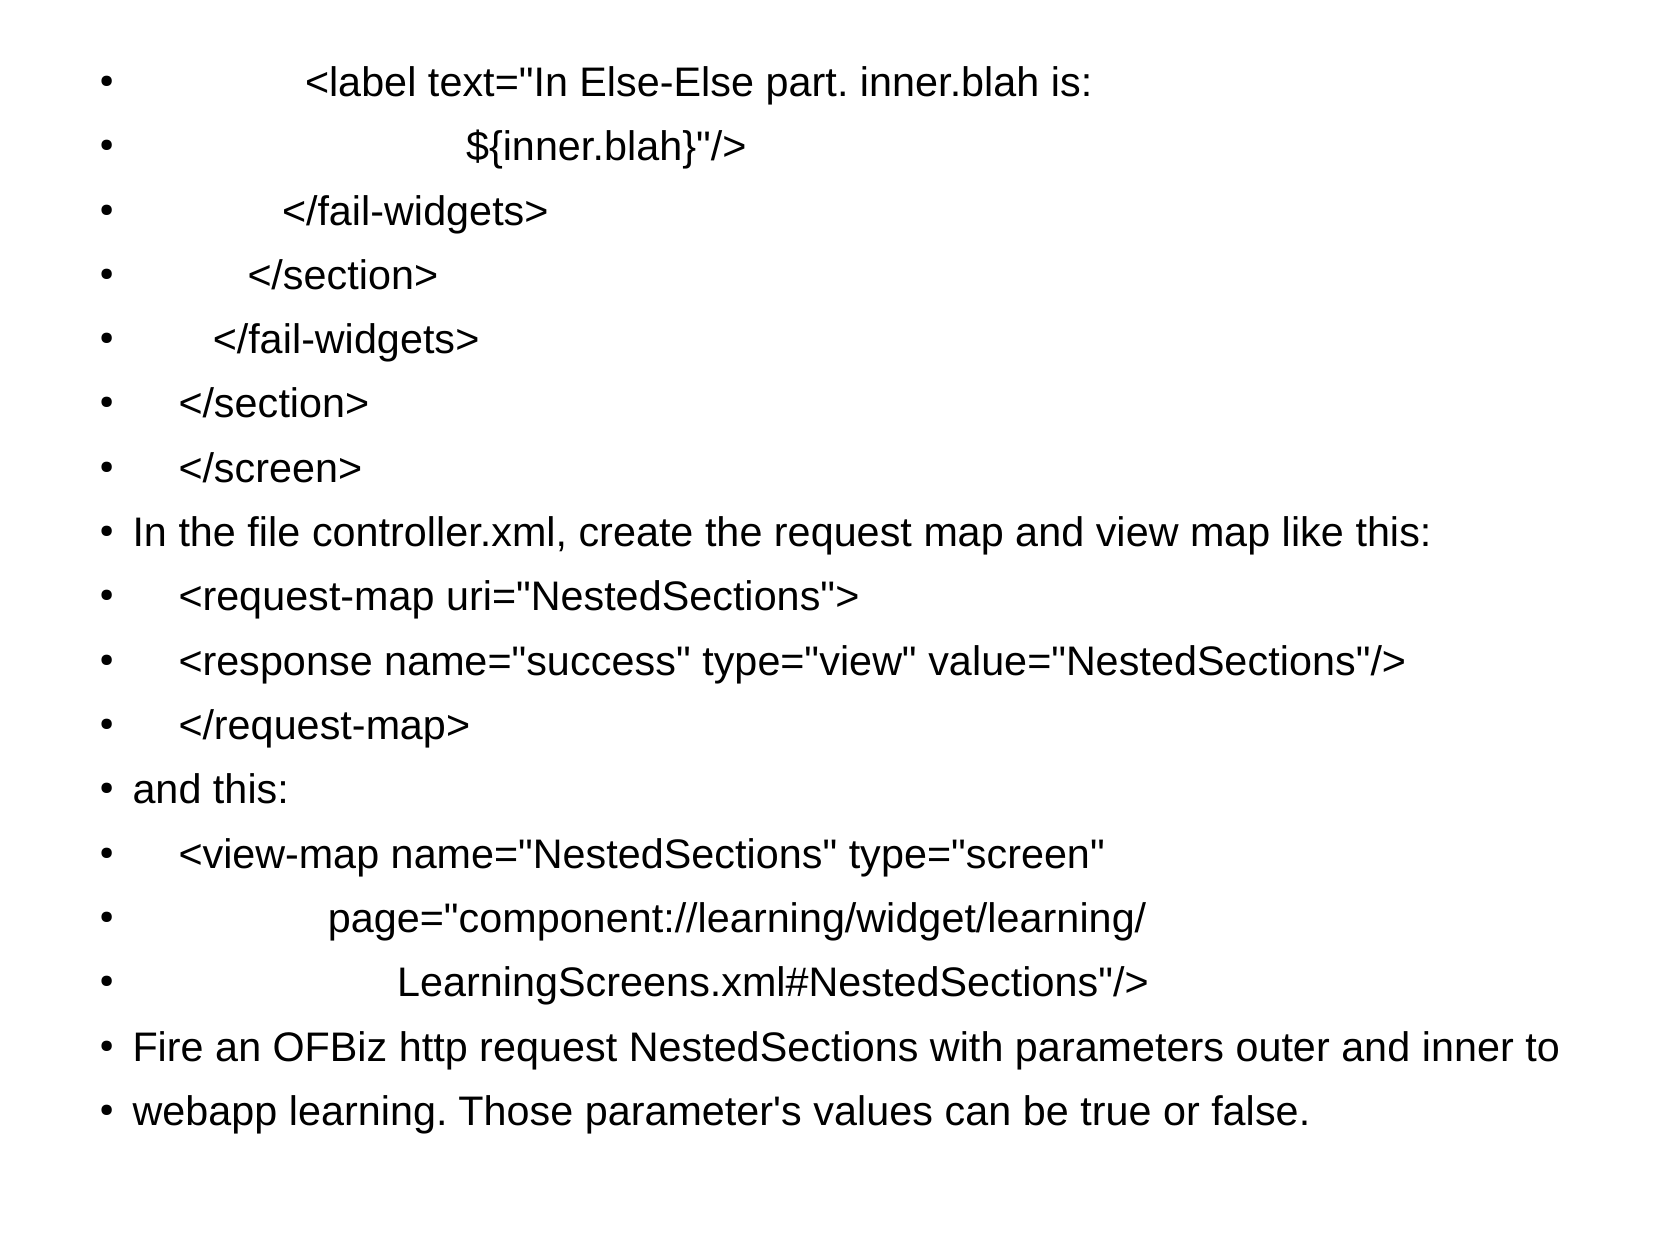

# <label text="In Else-Else part. inner.blah is:
 ${inner.blah}"/>
 </fail-widgets>
 </section>
 </fail-widgets>
 </section>
 </screen>
In the file controller.xml, create the request map and view map like this:
 <request-map uri="NestedSections">
 <response name="success" type="view" value="NestedSections"/>
 </request-map>
and this:
 <view-map name="NestedSections" type="screen"
 page="component://learning/widget/learning/
 LearningScreens.xml#NestedSections"/>
Fire an OFBiz http request NestedSections with parameters outer and inner to
webapp learning. Those parameter's values can be true or false.